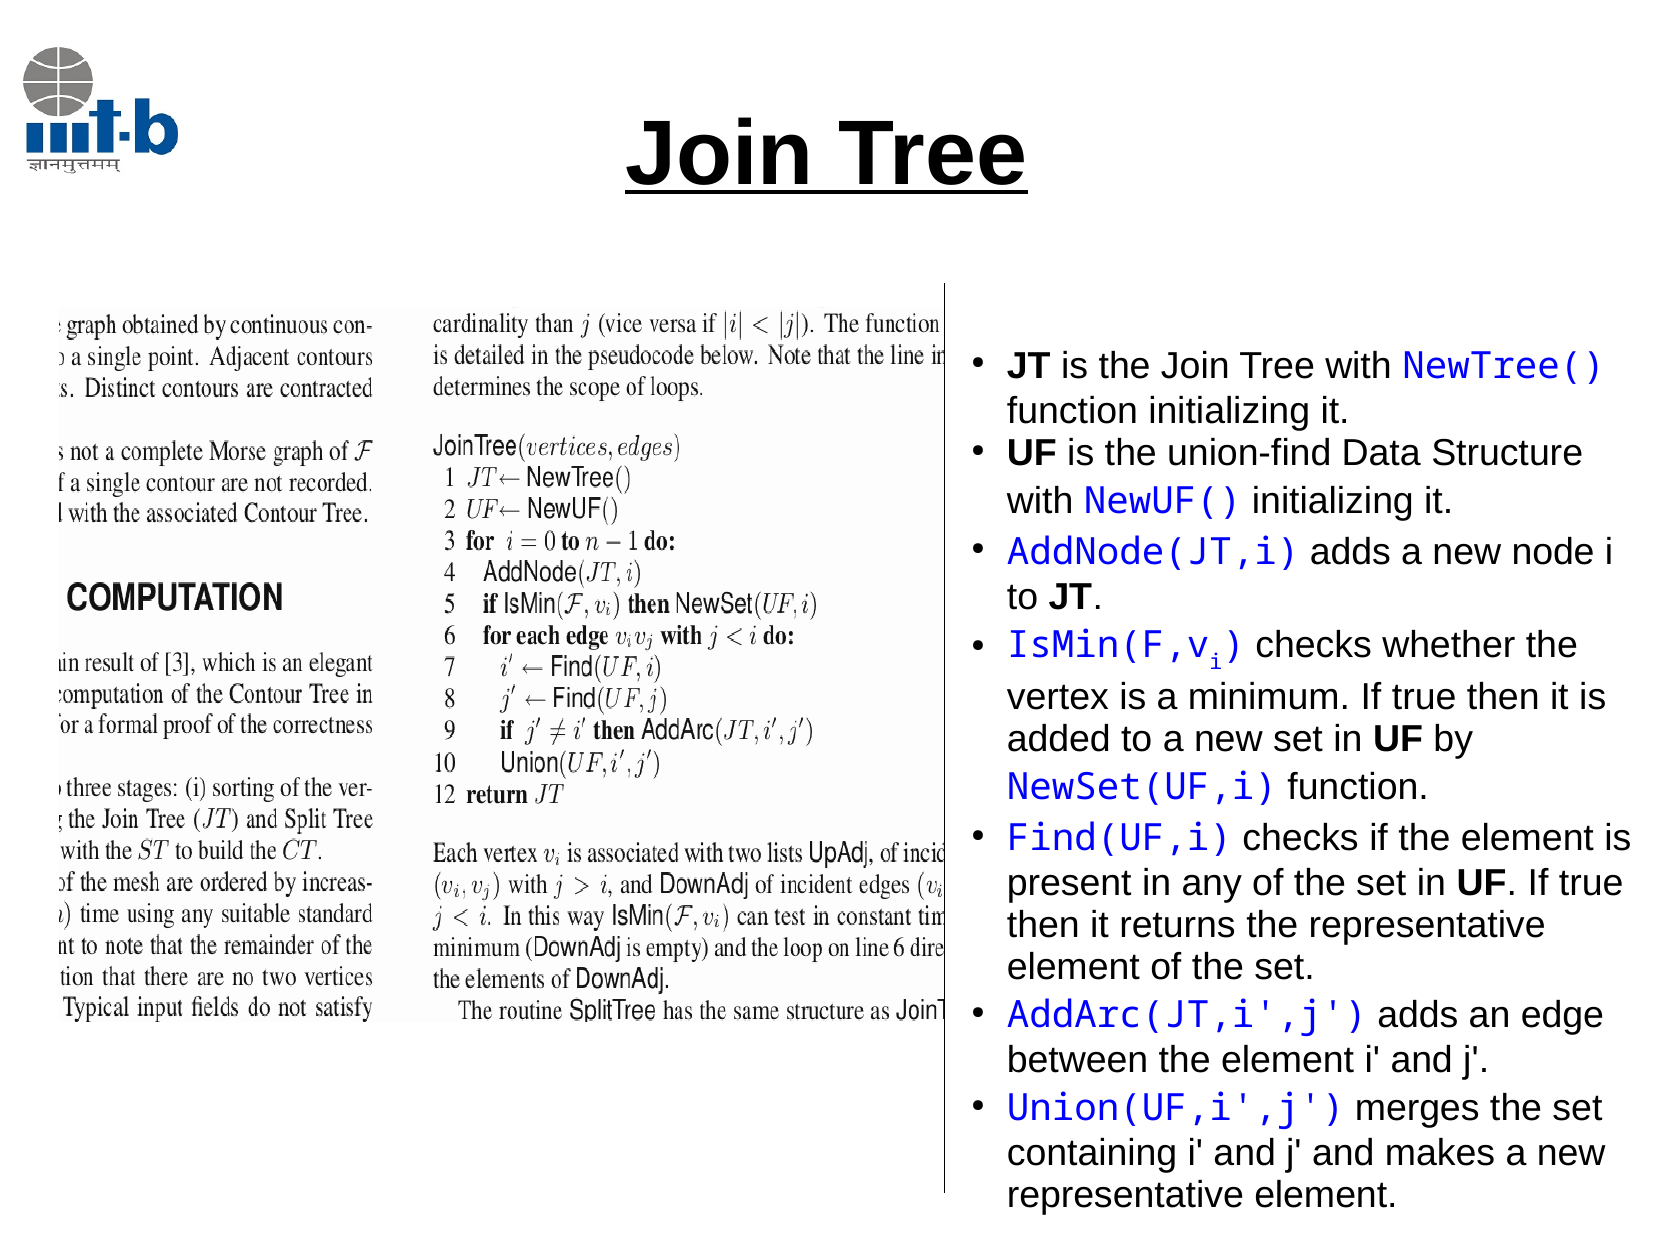

# Join Tree
JT is the Join Tree with NewTree() function initializing it.
UF is the union-find Data Structure with NewUF() initializing it.
AddNode(JT,i) adds a new node i to JT.
IsMin(F,vi) checks whether the vertex is a minimum. If true then it is added to a new set in UF by NewSet(UF,i) function.
Find(UF,i) checks if the element is present in any of the set in UF. If true then it returns the representative element of the set.
AddArc(JT,i',j') adds an edge between the element i' and j'.
Union(UF,i',j') merges the set containing i' and j' and makes a new representative element.